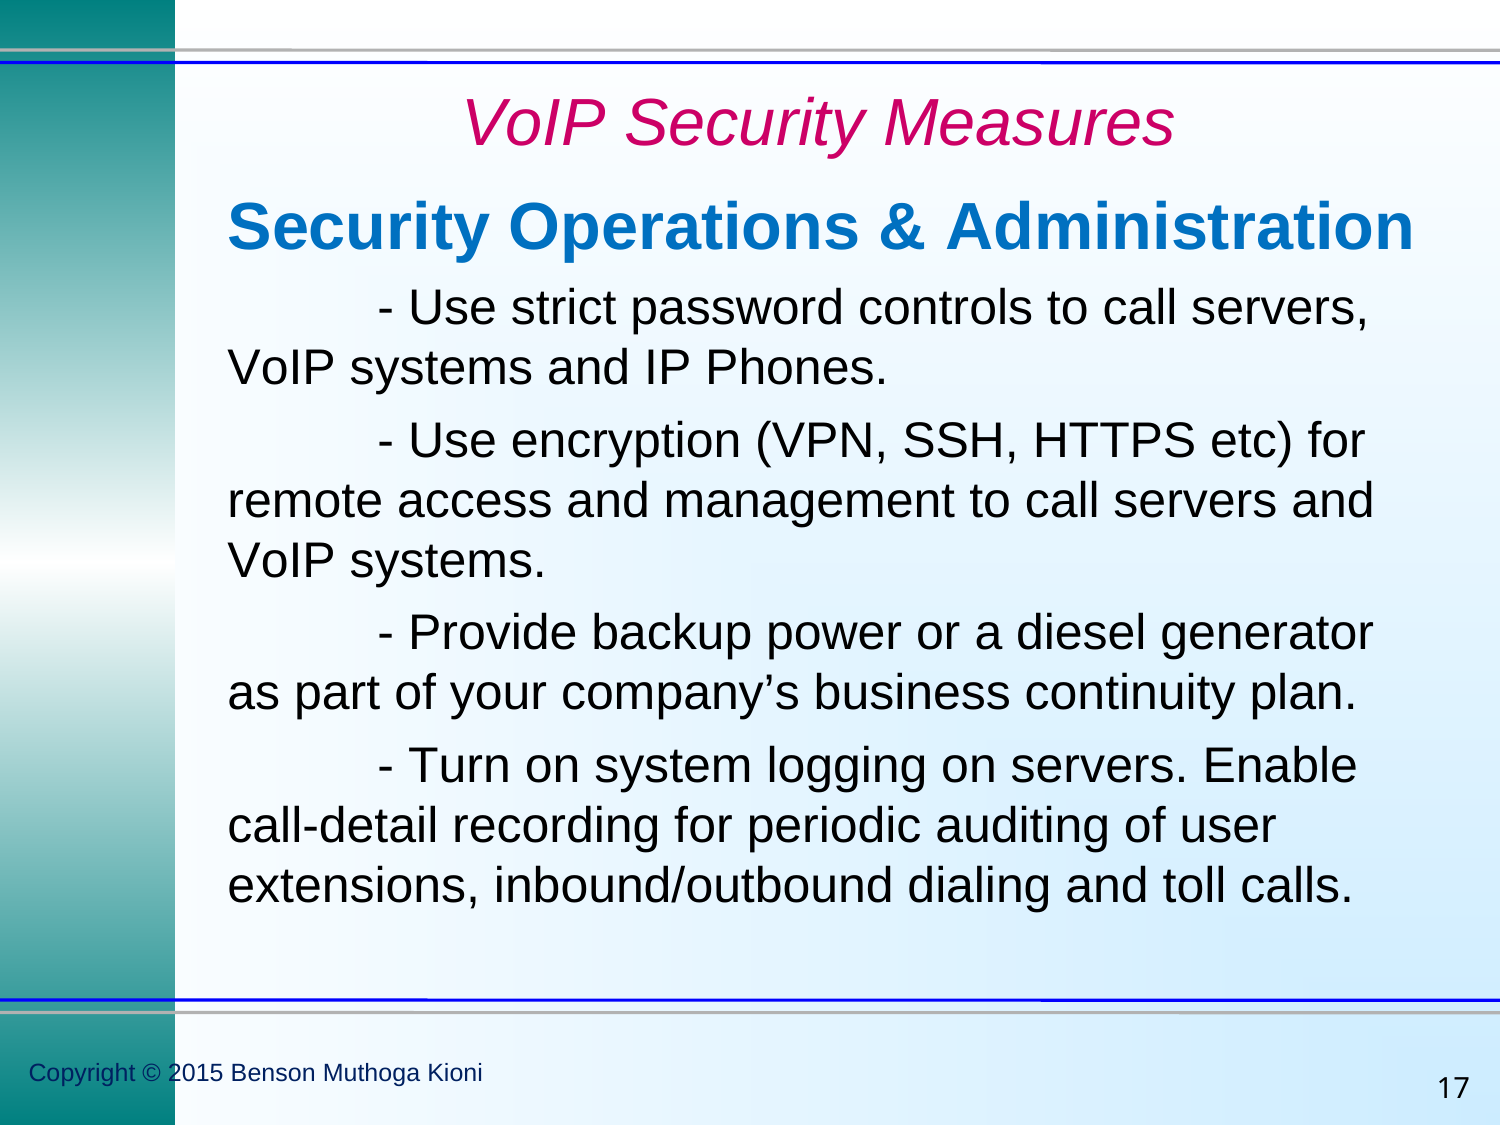

VoIP Security Measures
Security Operations & Administration
	- Use strict password controls to call servers, VoIP systems and IP Phones.
	- Use encryption (VPN, SSH, HTTPS etc) for remote access and management to call servers and VoIP systems.
	- Provide backup power or a diesel generator as part of your company’s business continuity plan.
	- Turn on system logging on servers. Enable call-detail recording for periodic auditing of user extensions, inbound/outbound dialing and toll calls.